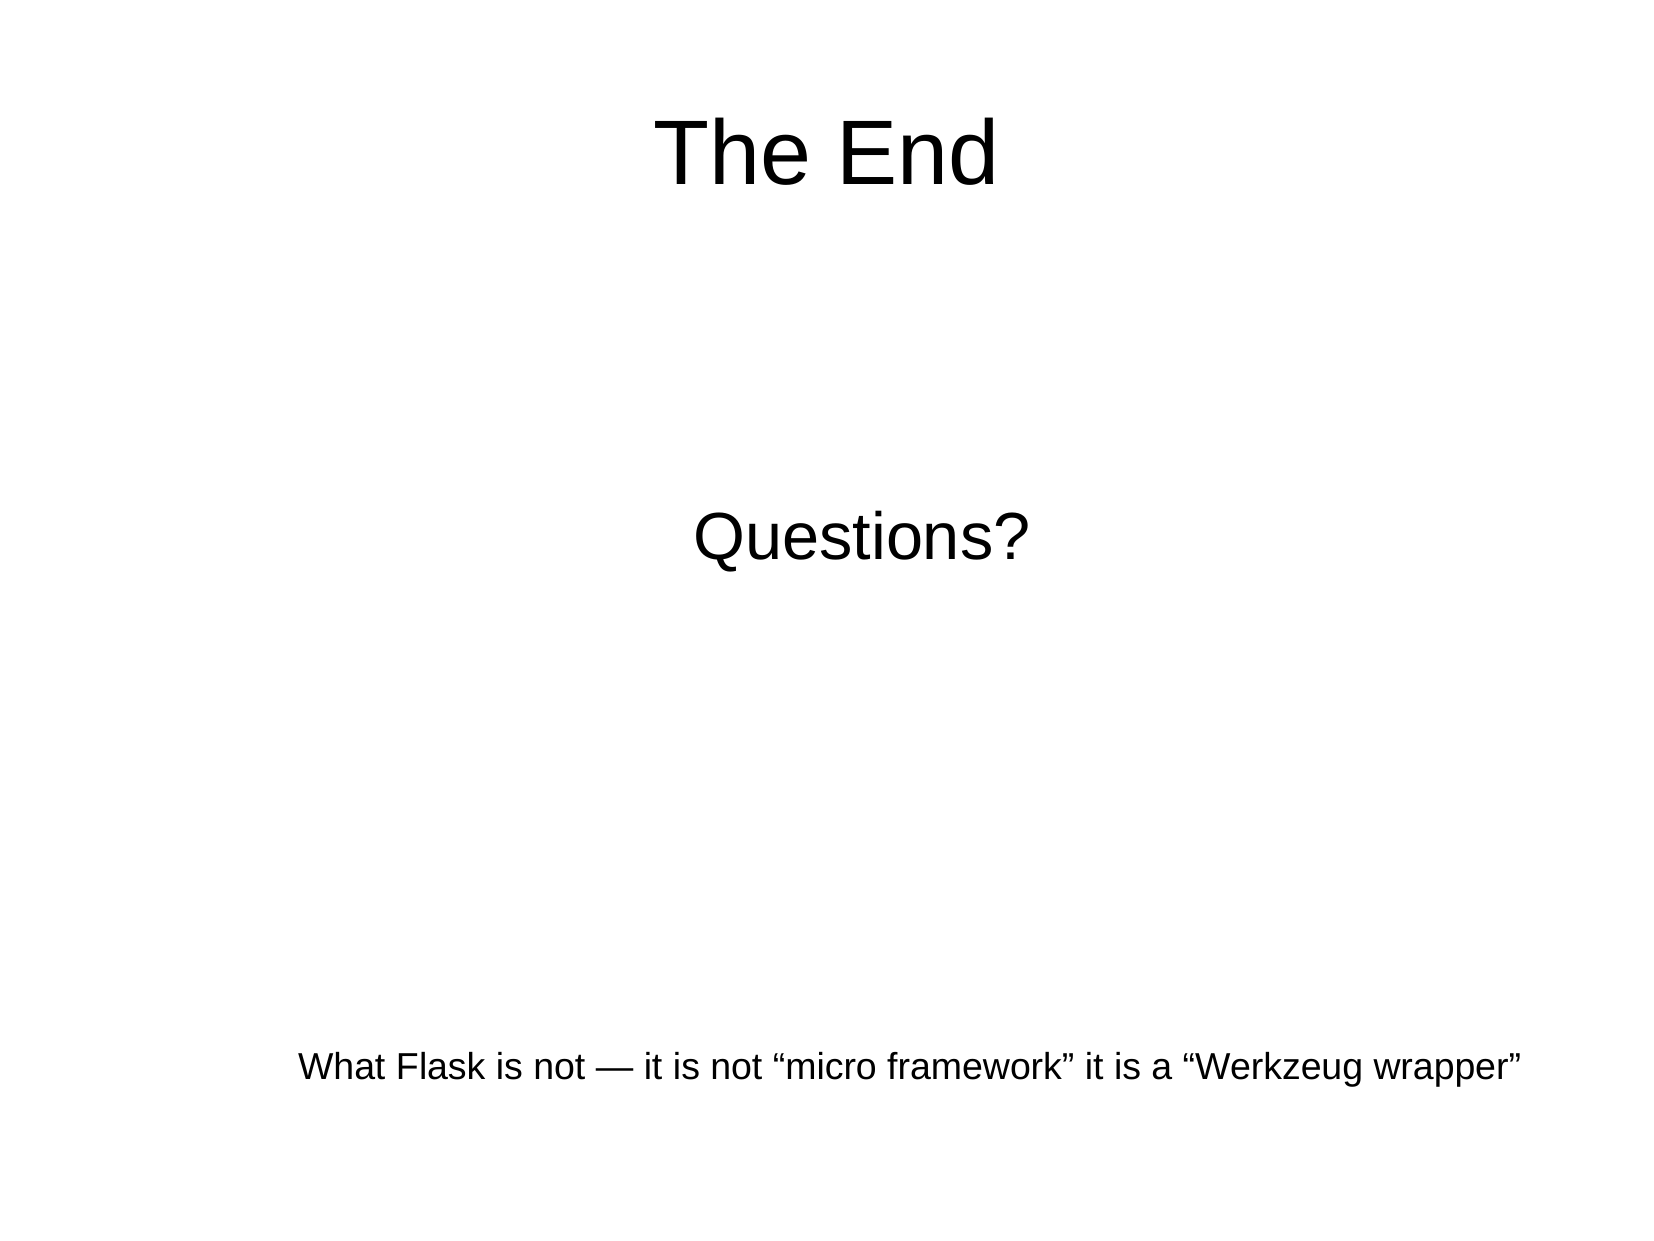

# The End
Questions?
What Flask is not — it is not “micro framework” it is a “Werkzeug wrapper”